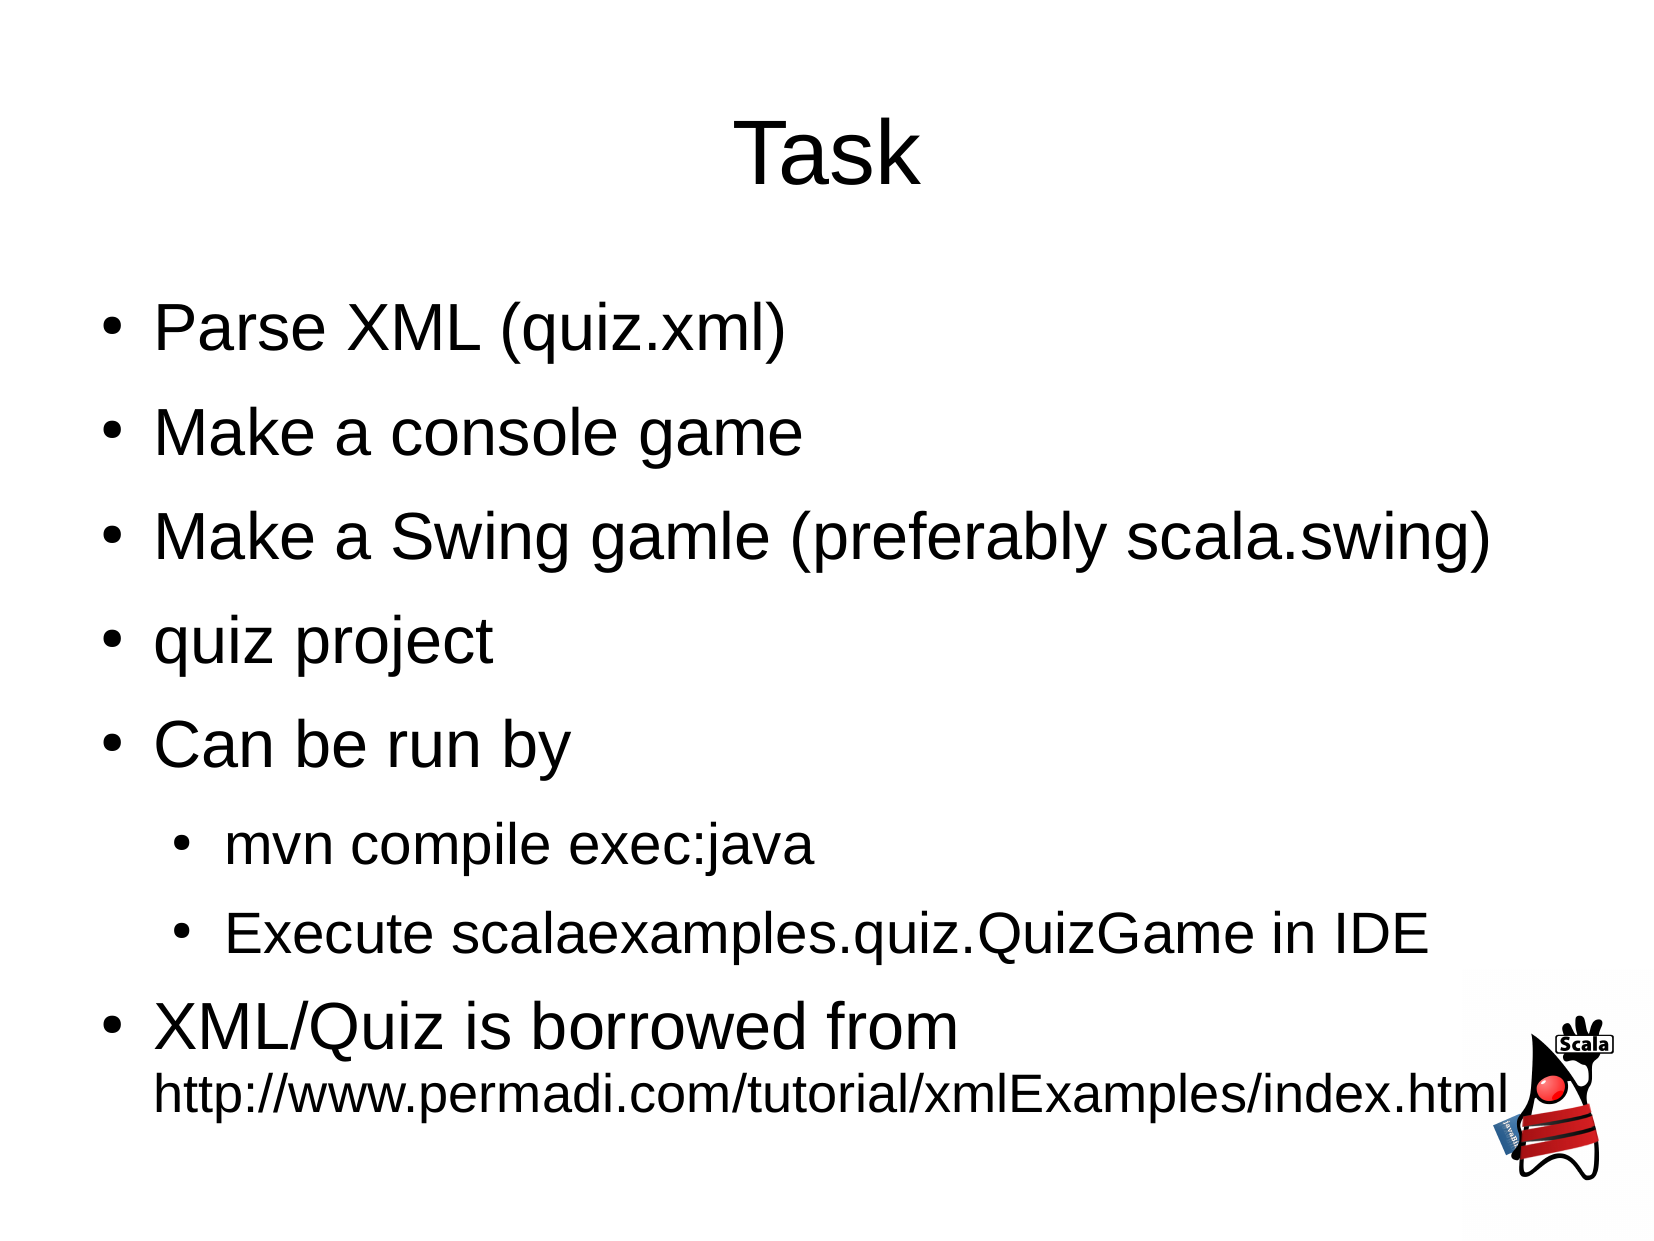

# Task
Parse XML (quiz.xml)
Make a console game
Make a Swing gamle (preferably scala.swing)
quiz project
Can be run by
mvn compile exec:java
Execute scalaexamples.quiz.QuizGame in IDE
XML/Quiz is borrowed from http://www.permadi.com/tutorial/xmlExamples/index.html